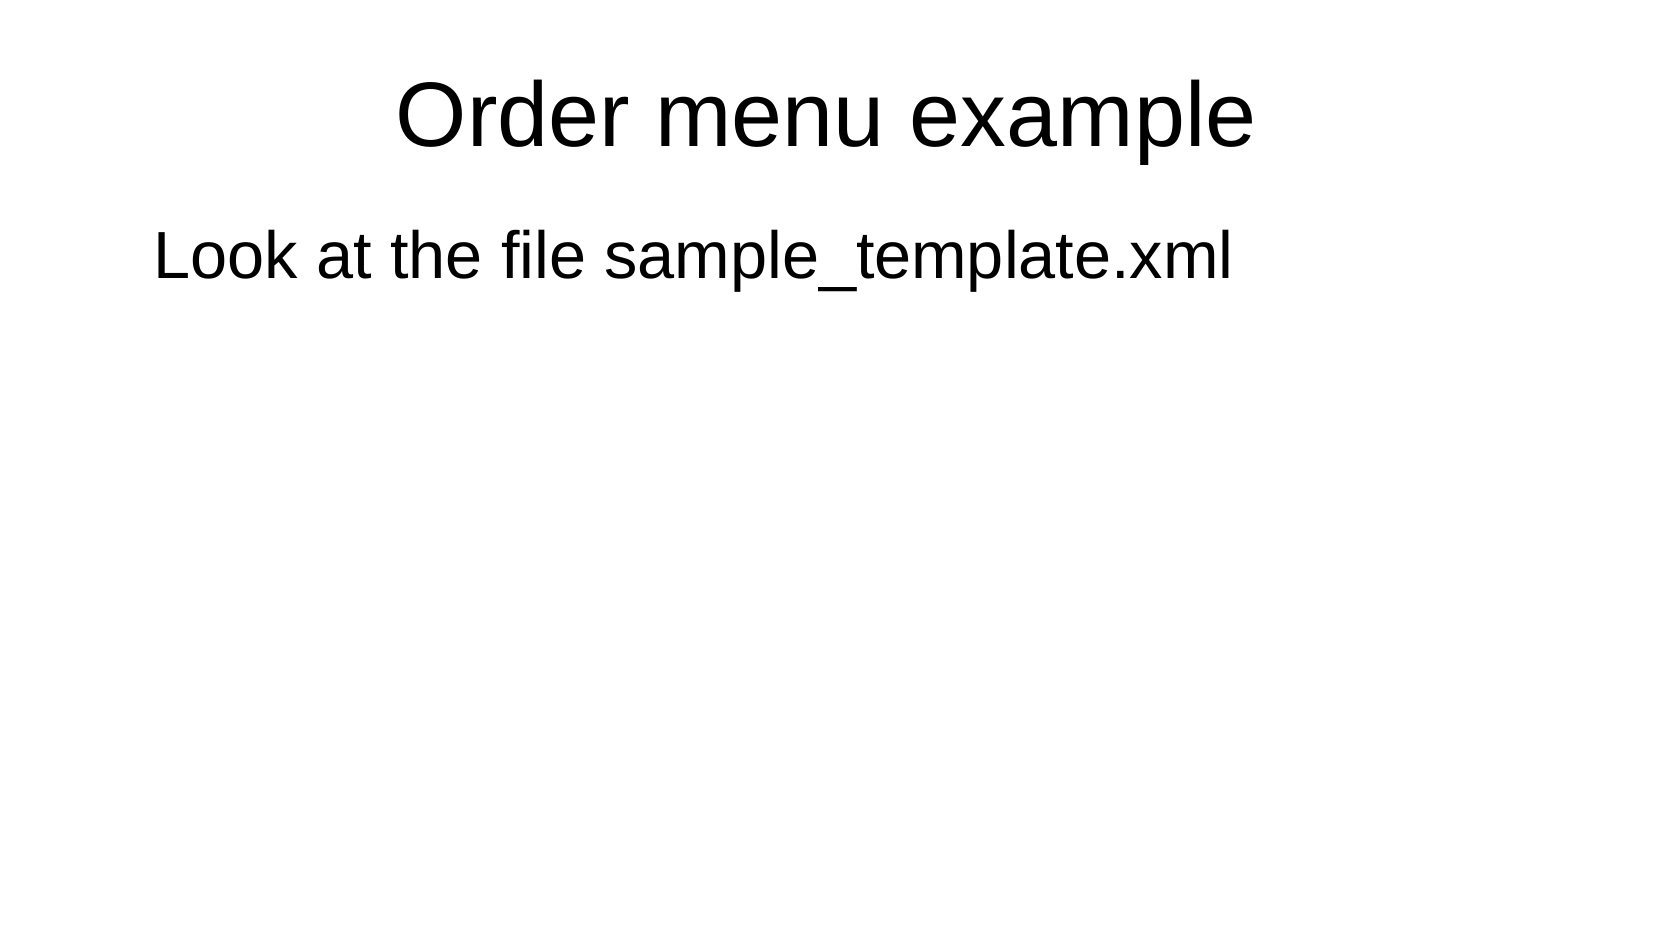

# Order menu example
Look at the file sample_template.xml